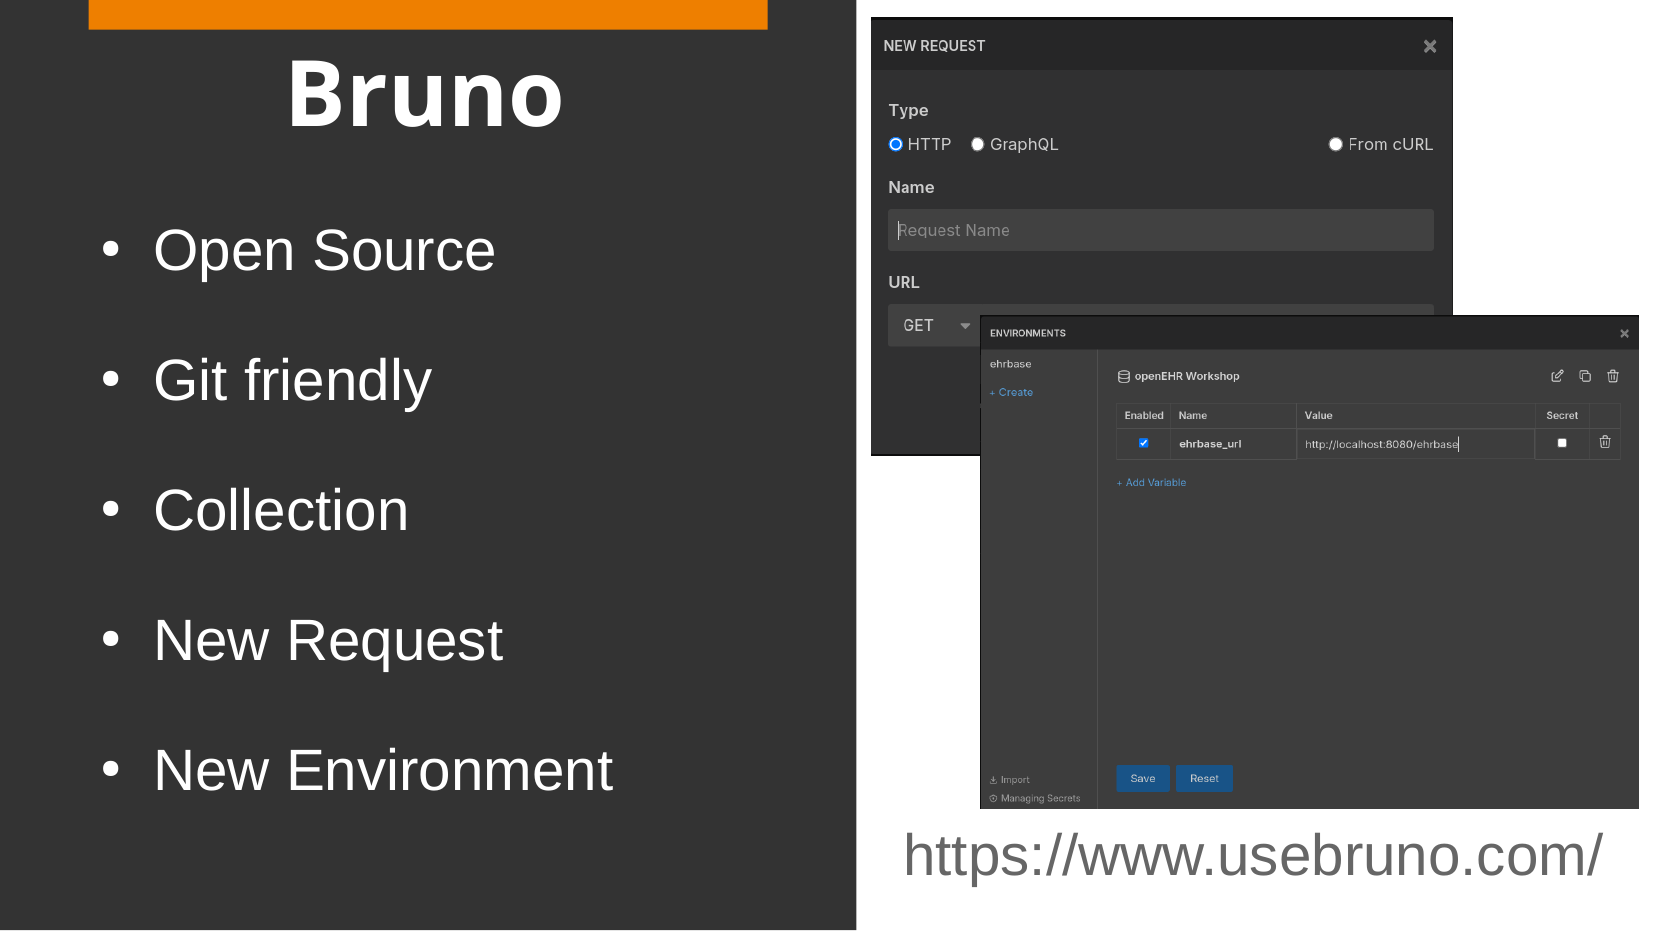

Bruno
#
Open Source
Git friendly
Collection
New Request
New Environment
https://www.usebruno.com/